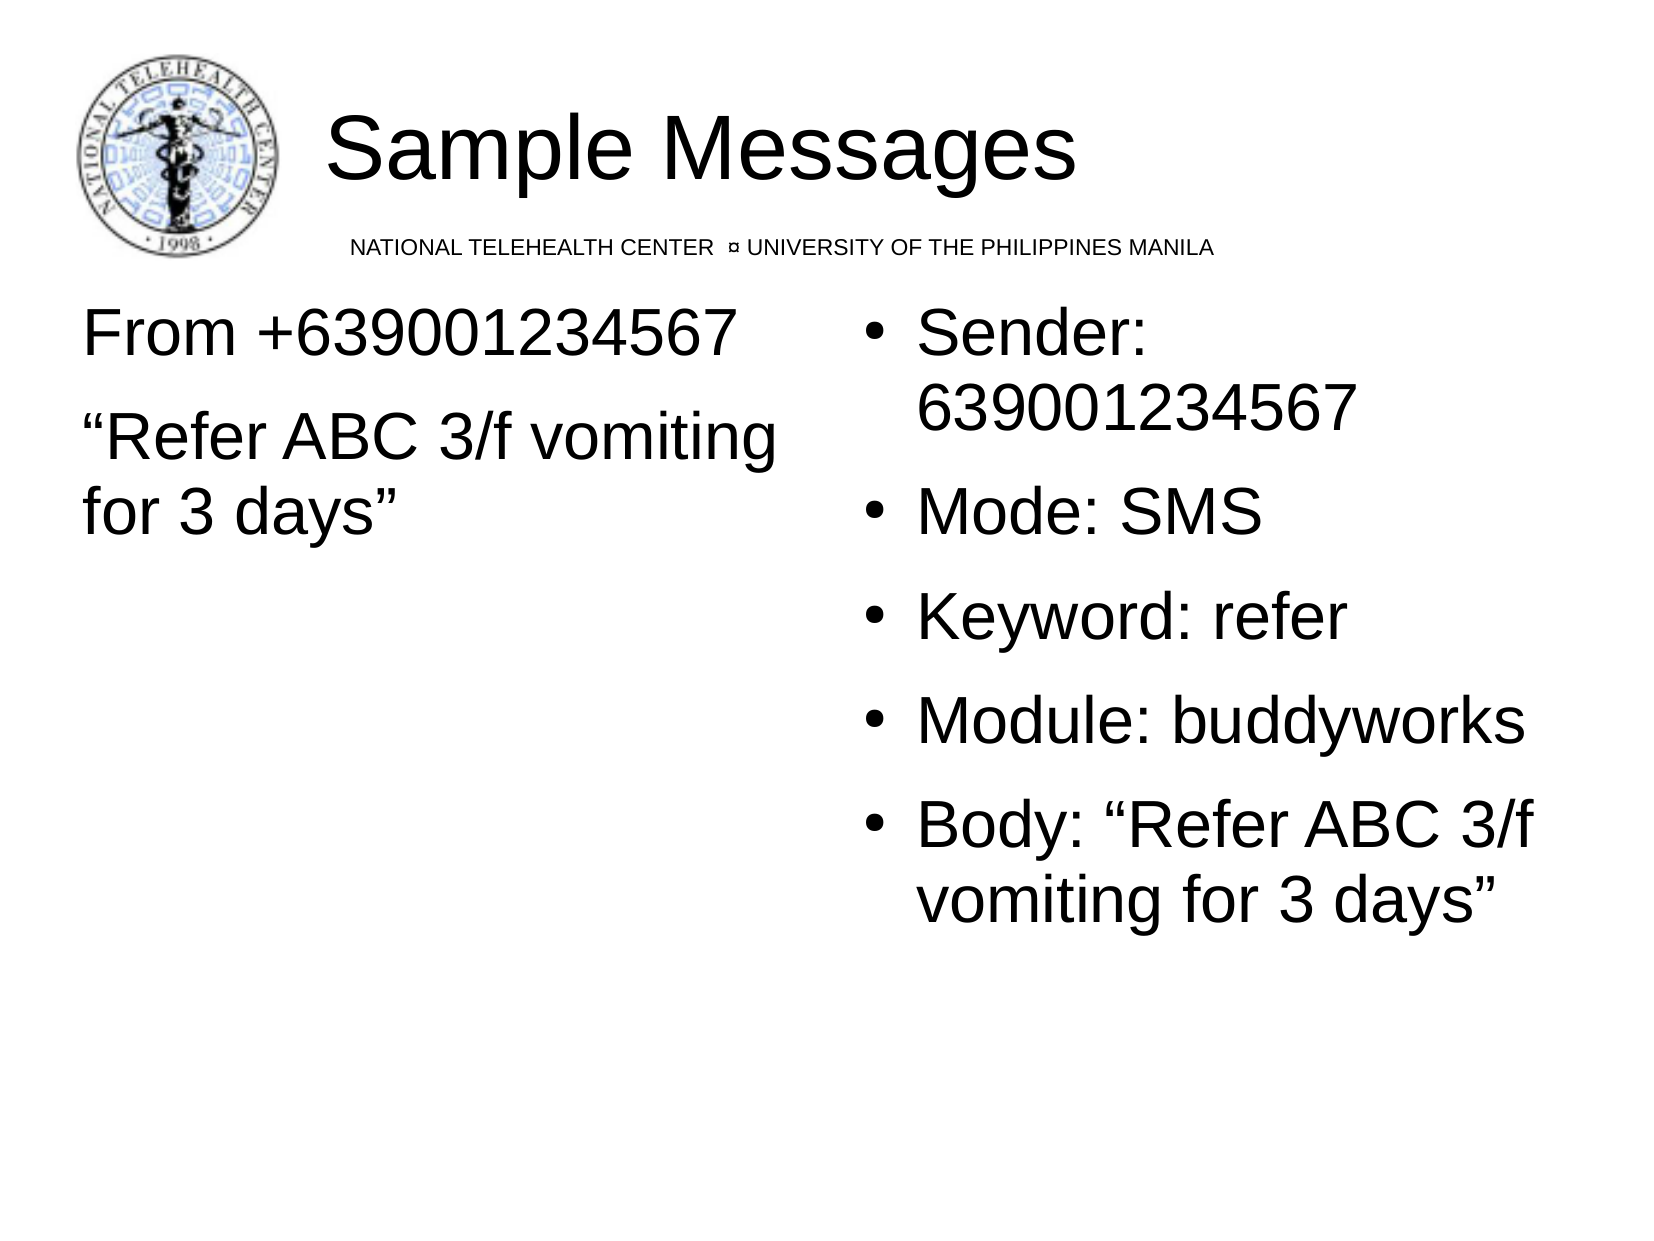

# Sample Messages
From +639001234567
“Refer ABC 3/f vomiting for 3 days”
Sender: 639001234567
Mode: SMS
Keyword: refer
Module: buddyworks
Body: “Refer ABC 3/f vomiting for 3 days”